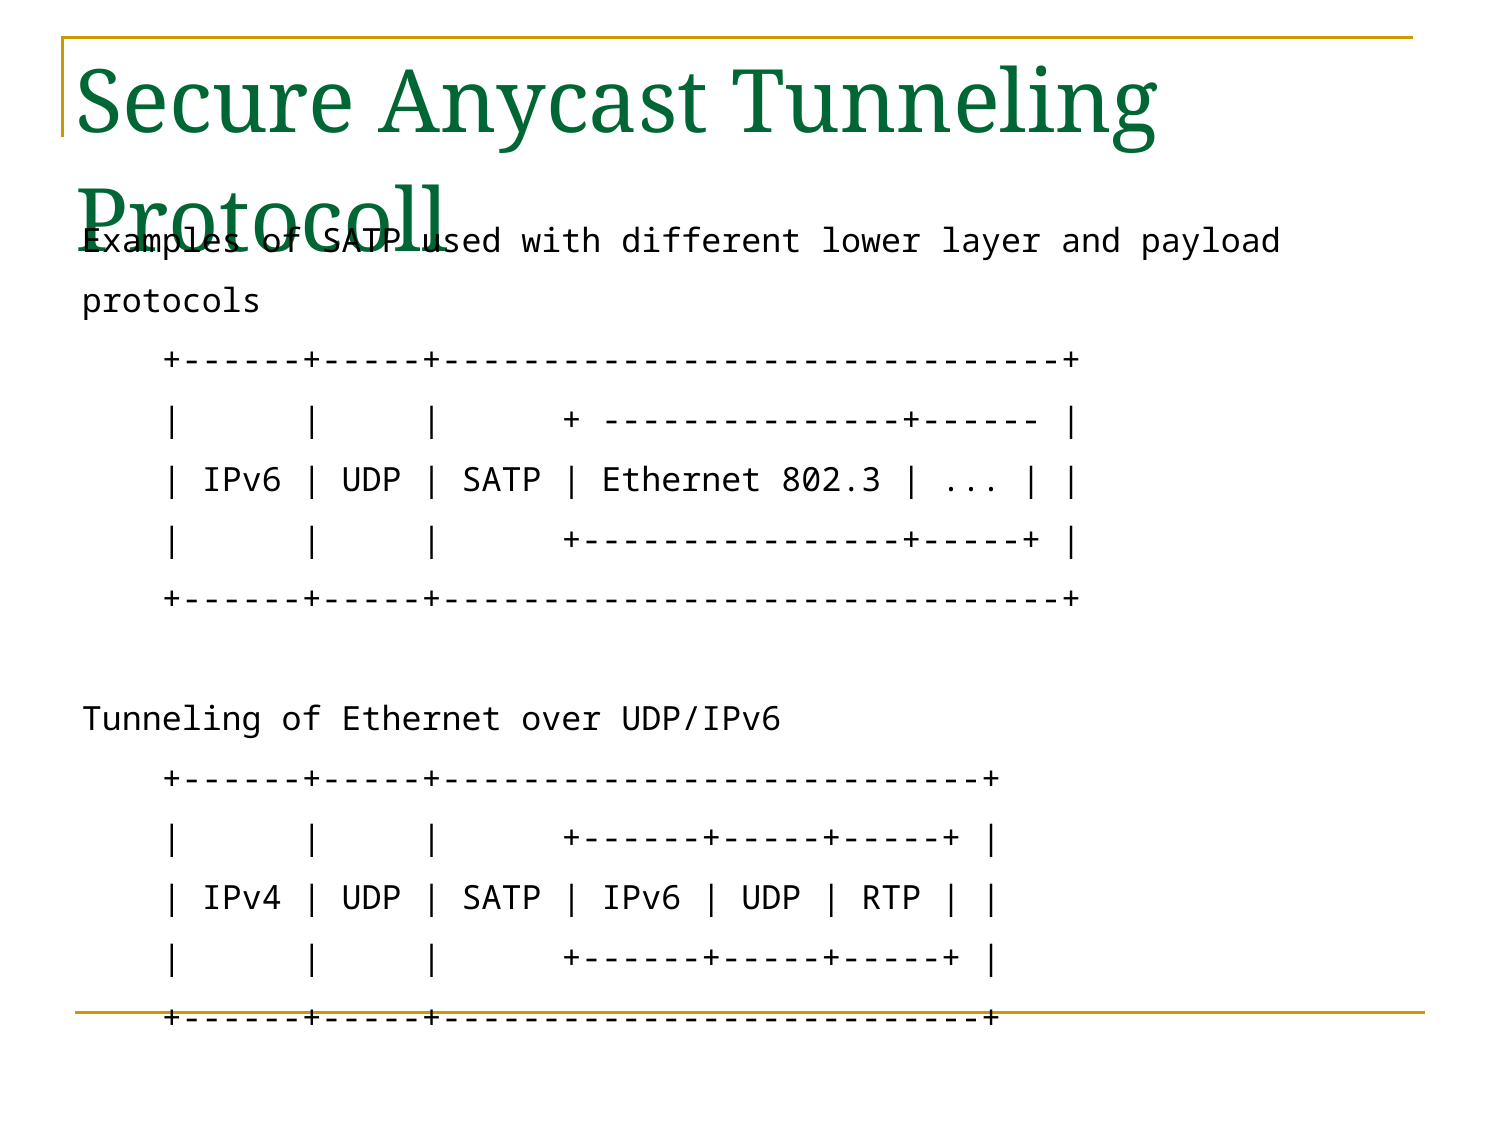

# Secure Anycast Tunneling Protocoll
 Examples of SATP used with different lower layer and payload
 protocols
 +------+-----+-------------------------------+
 | | | + ---------------+------ |
 | IPv6 | UDP | SATP | Ethernet 802.3 | ... | |
 | | | +----------------+-----+ |
 +------+-----+-------------------------------+
 Tunneling of Ethernet over UDP/IPv6
 +------+-----+---------------------------+
 | | | +------+-----+-----+ |
 | IPv4 | UDP | SATP | IPv6 | UDP | RTP | |
 | | | +------+-----+-----+ |
 +------+-----+---------------------------+